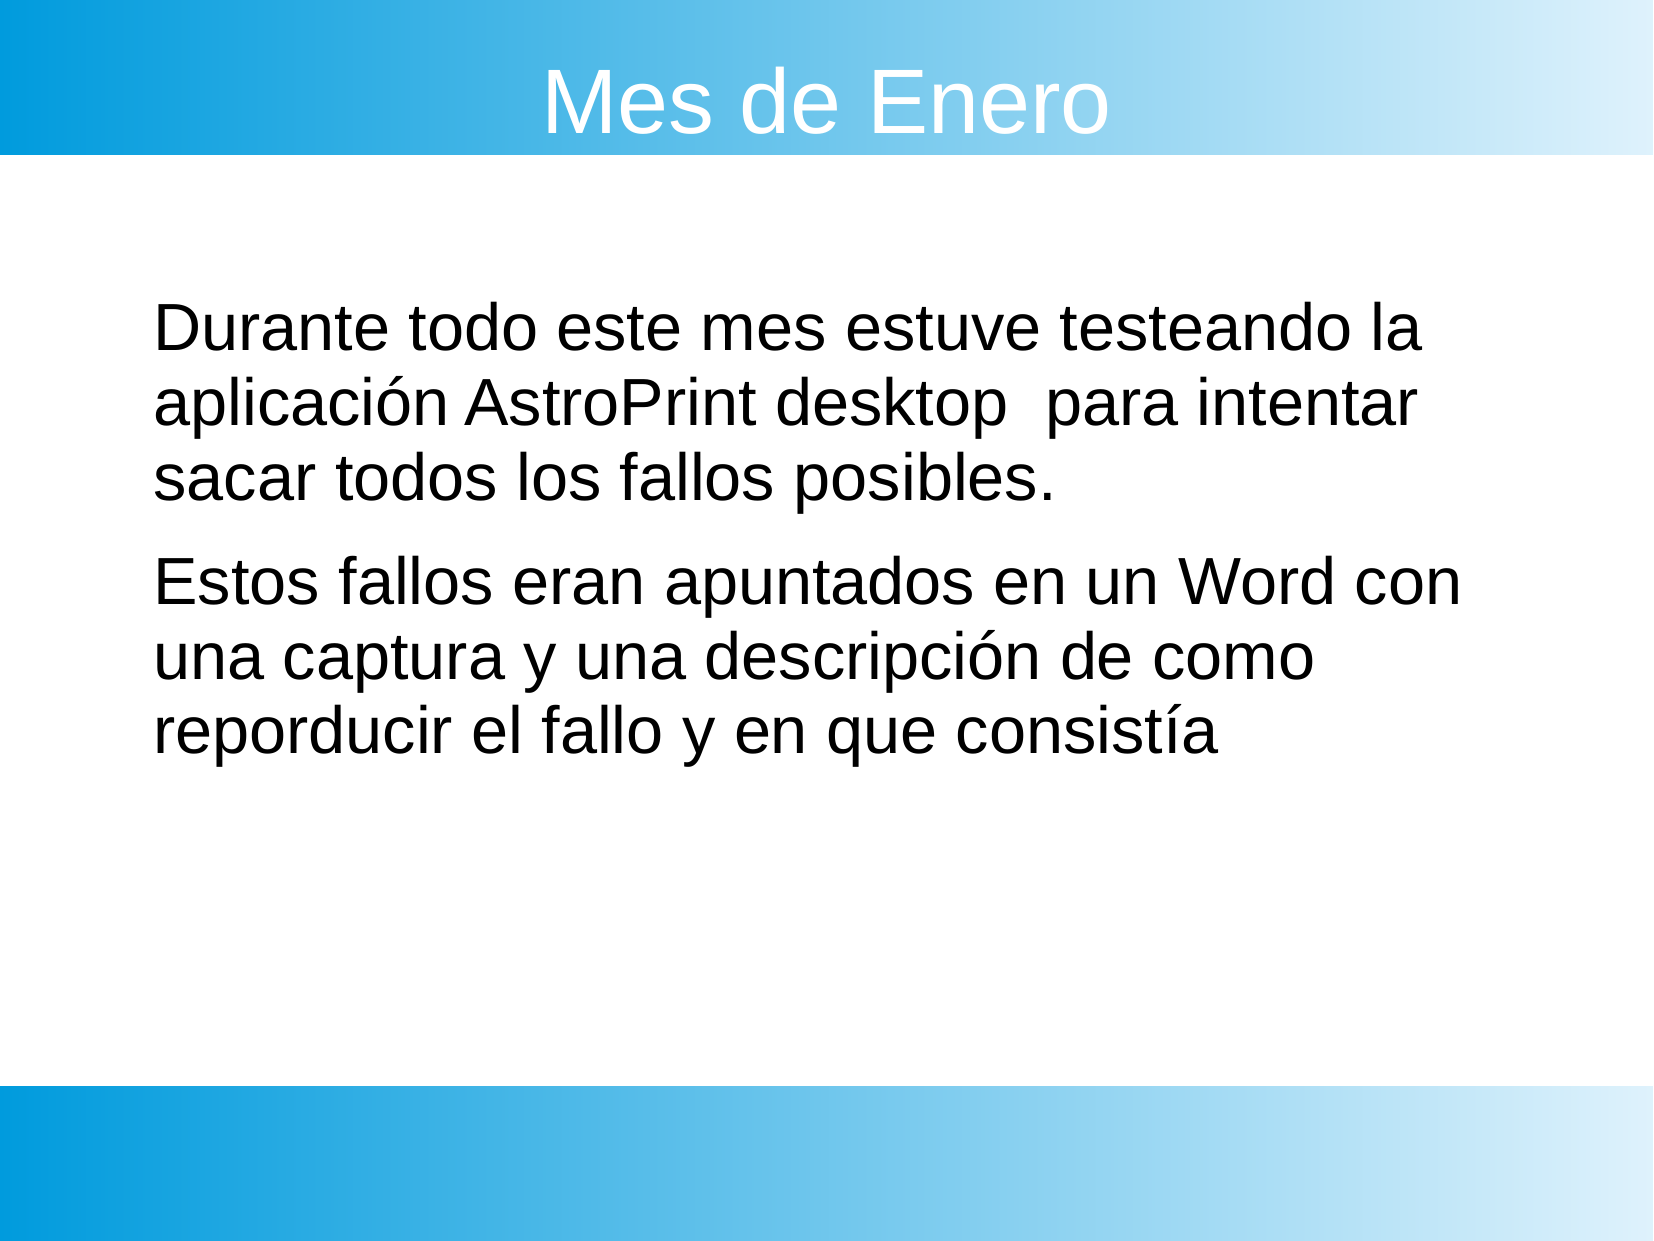

# Mes de Enero
Durante todo este mes estuve testeando la aplicación AstroPrint desktop para intentar sacar todos los fallos posibles.
Estos fallos eran apuntados en un Word con una captura y una descripción de como reporducir el fallo y en que consistía